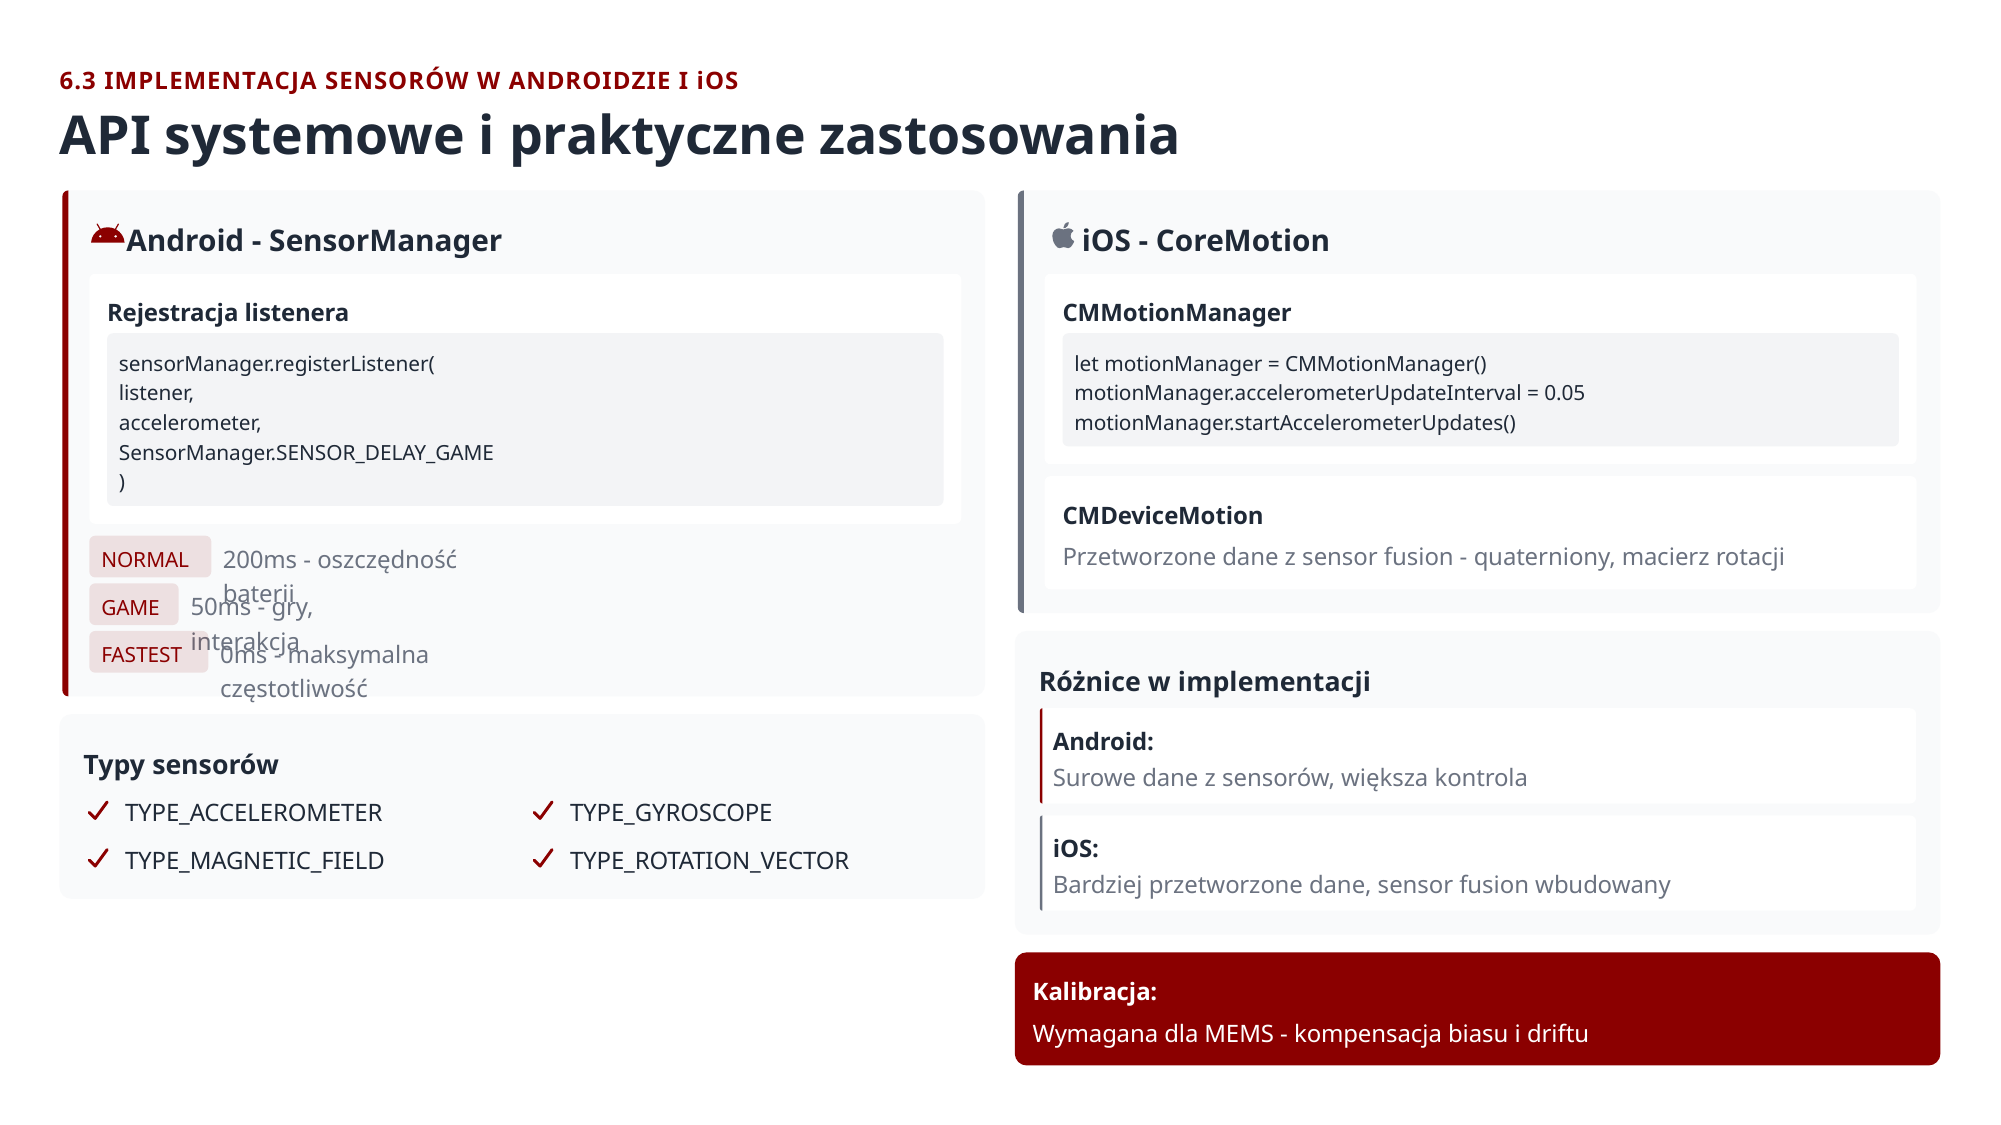

6.3 IMPLEMENTACJA SENSORÓW W ANDROIDZIE I iOS
API systemowe i praktyczne zastosowania
Android - SensorManager
iOS - CoreMotion
Rejestracja listenera
CMMotionManager
sensorManager.registerListener(
let motionManager = CMMotionManager()
listener,
motionManager.accelerometerUpdateInterval = 0.05
accelerometer,
motionManager.startAccelerometerUpdates()
SensorManager.SENSOR_DELAY_GAME
)
CMDeviceMotion
NORMAL
Przetworzone dane z sensor fusion - quaterniony, macierz rotacji
200ms - oszczędność baterii
GAME
50ms - gry, interakcja
FASTEST
0ms - maksymalna częstotliwość
Różnice w implementacji
Android:
Typy sensorów
Surowe dane z sensorów, większa kontrola
TYPE_ACCELEROMETER
TYPE_GYROSCOPE
iOS:
TYPE_MAGNETIC_FIELD
TYPE_ROTATION_VECTOR
Bardziej przetworzone dane, sensor fusion wbudowany
Kalibracja:
Wymagana dla MEMS - kompensacja biasu i driftu